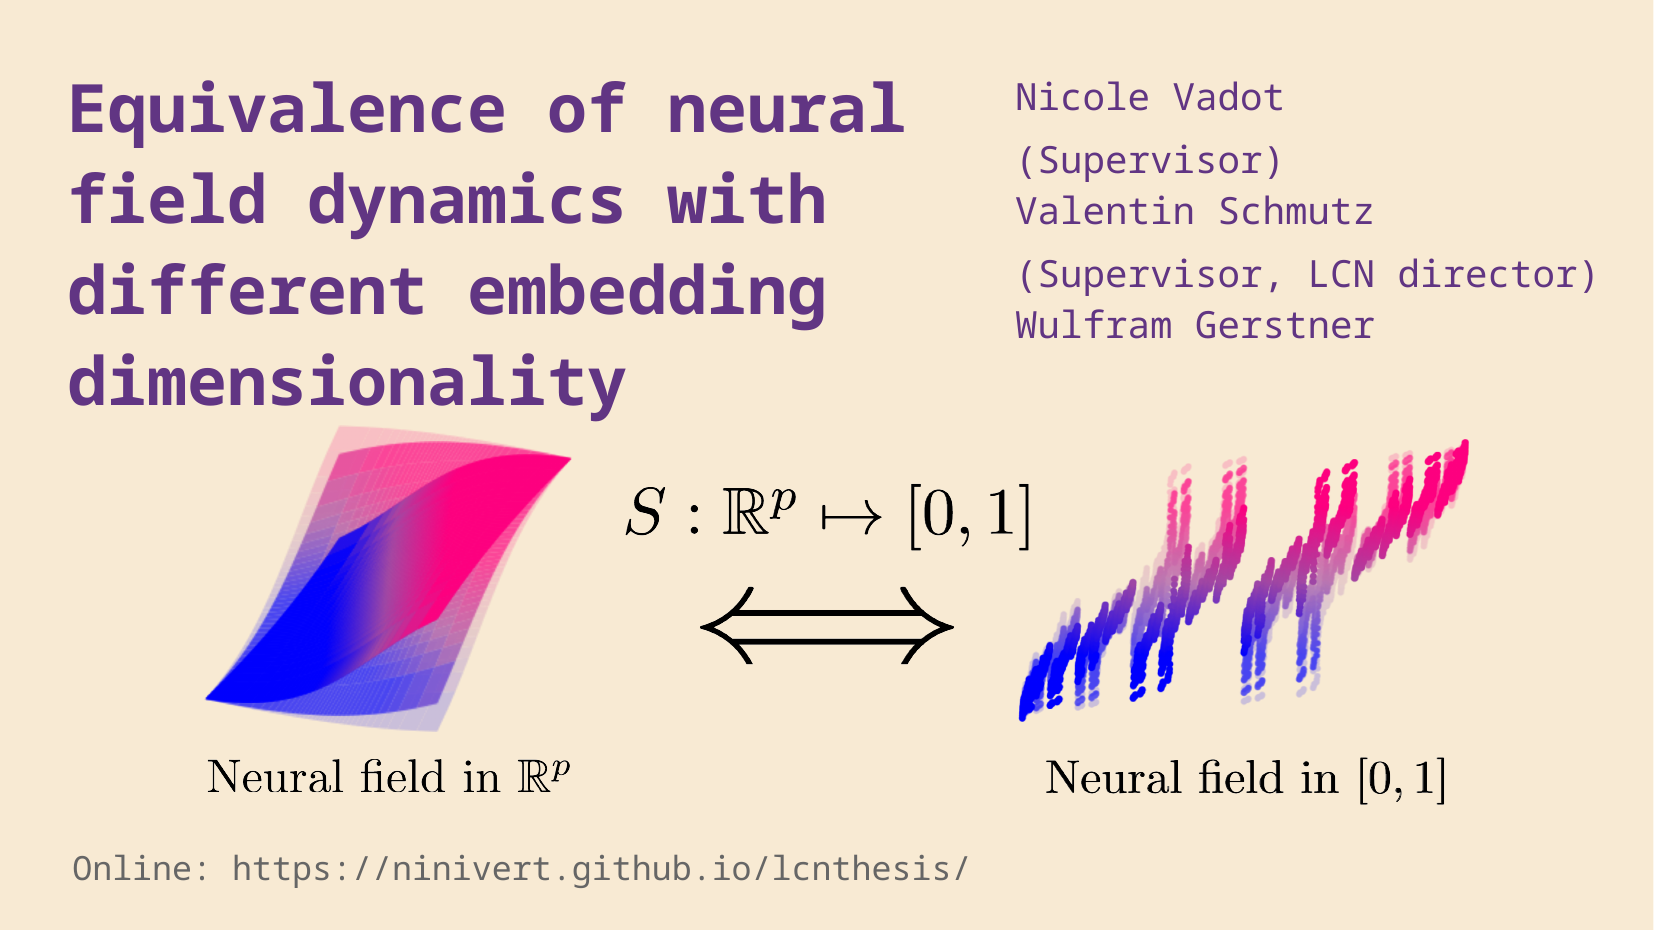

# Equivalence of neural field dynamics with different embedding dimensionality
Nicole Vadot
(Supervisor)
Valentin Schmutz
(Supervisor, LCN director)
Wulfram Gerstner
Online: https://ninivert.github.io/lcnthesis/